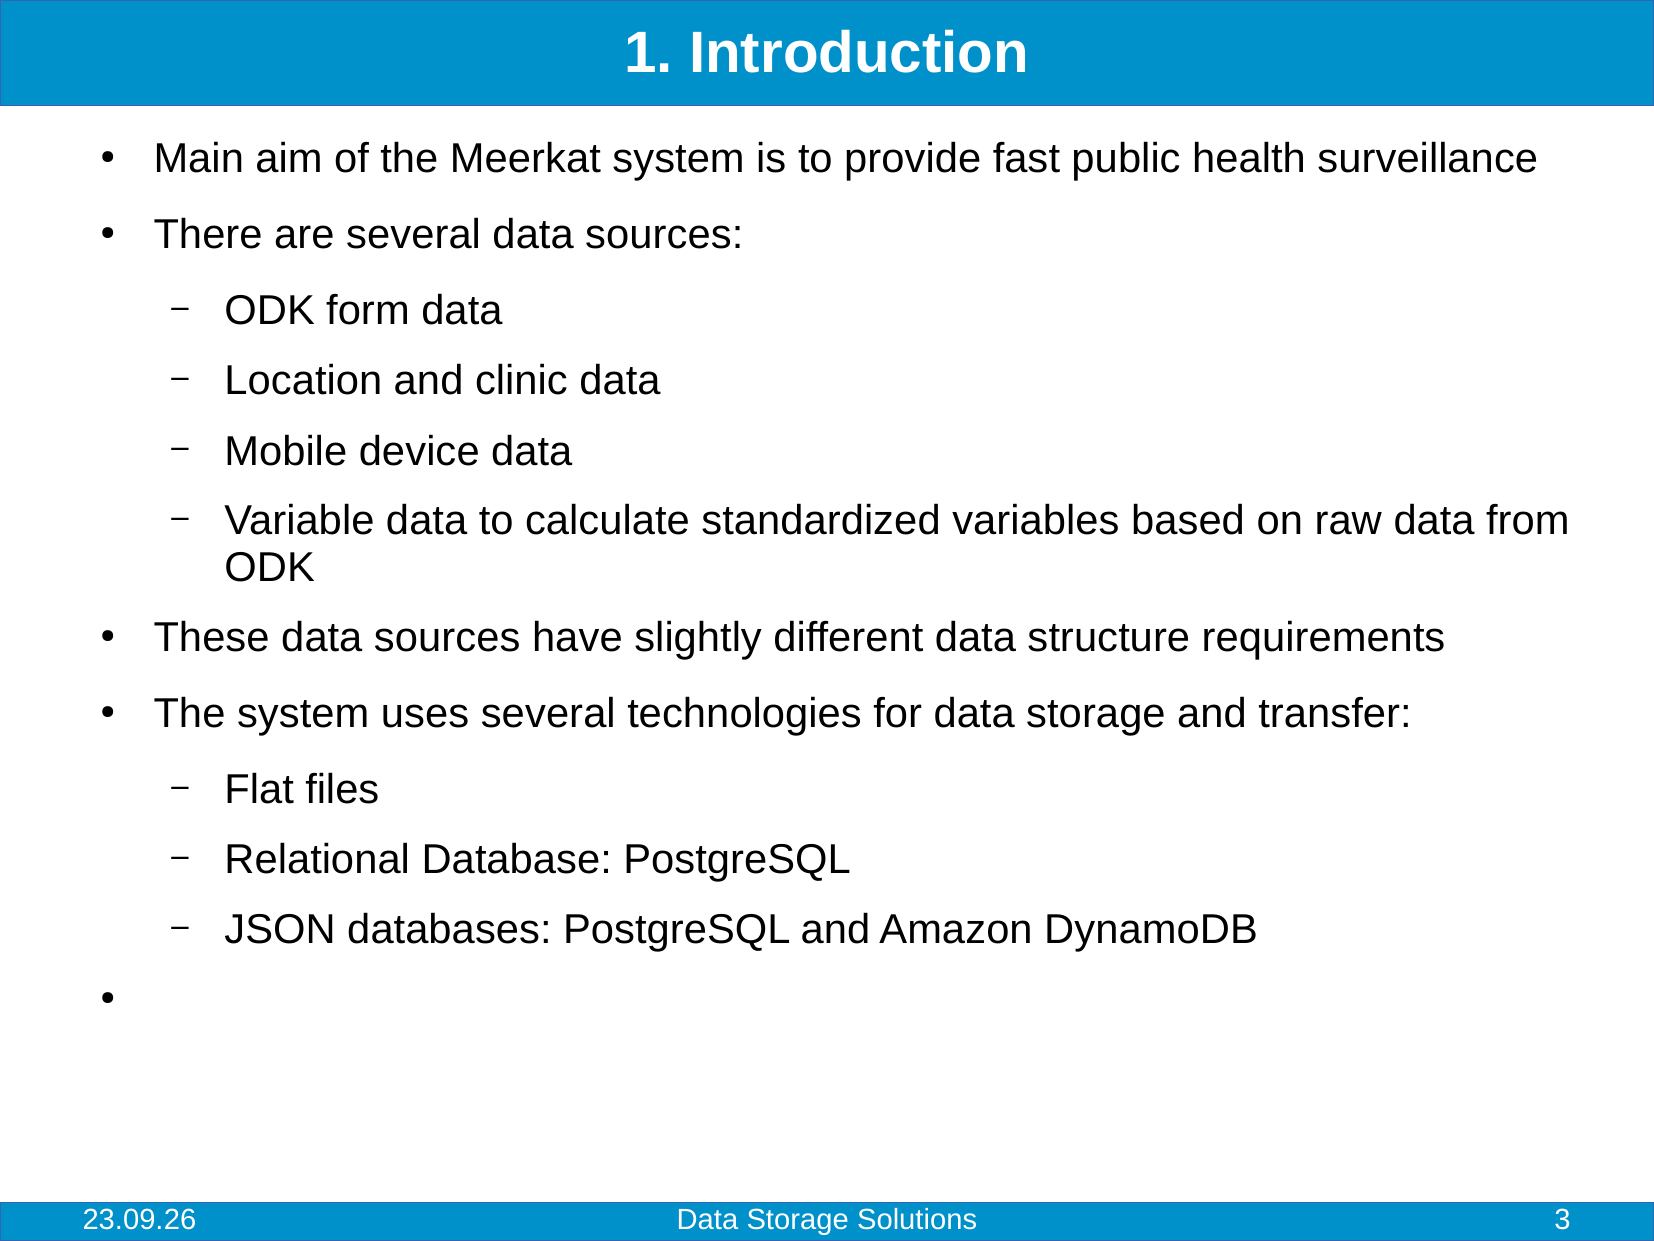

# 1. Introduction
Main aim of the Meerkat system is to provide fast public health surveillance
There are several data sources:
ODK form data
Location and clinic data
Mobile device data
Variable data to calculate standardized variables based on raw data from ODK
These data sources have slightly different data structure requirements
The system uses several technologies for data storage and transfer:
Flat files
Relational Database: PostgreSQL
JSON databases: PostgreSQL and Amazon DynamoDB
Data Storage Solutions
3